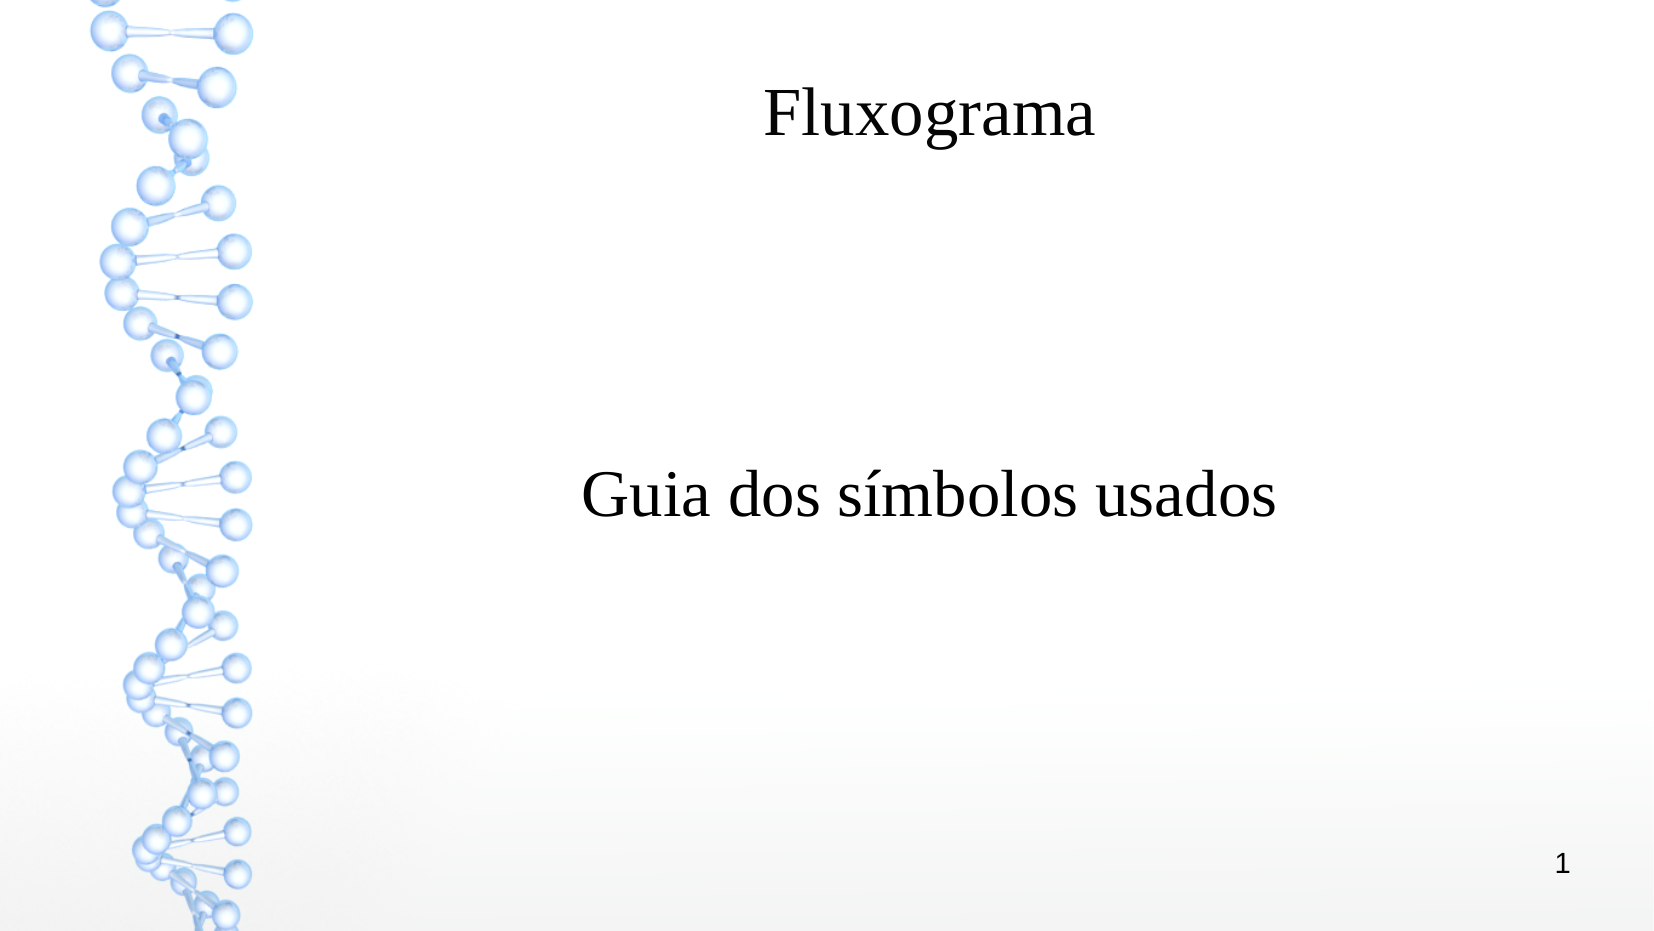

# Fluxograma
Guia dos símbolos usados
1